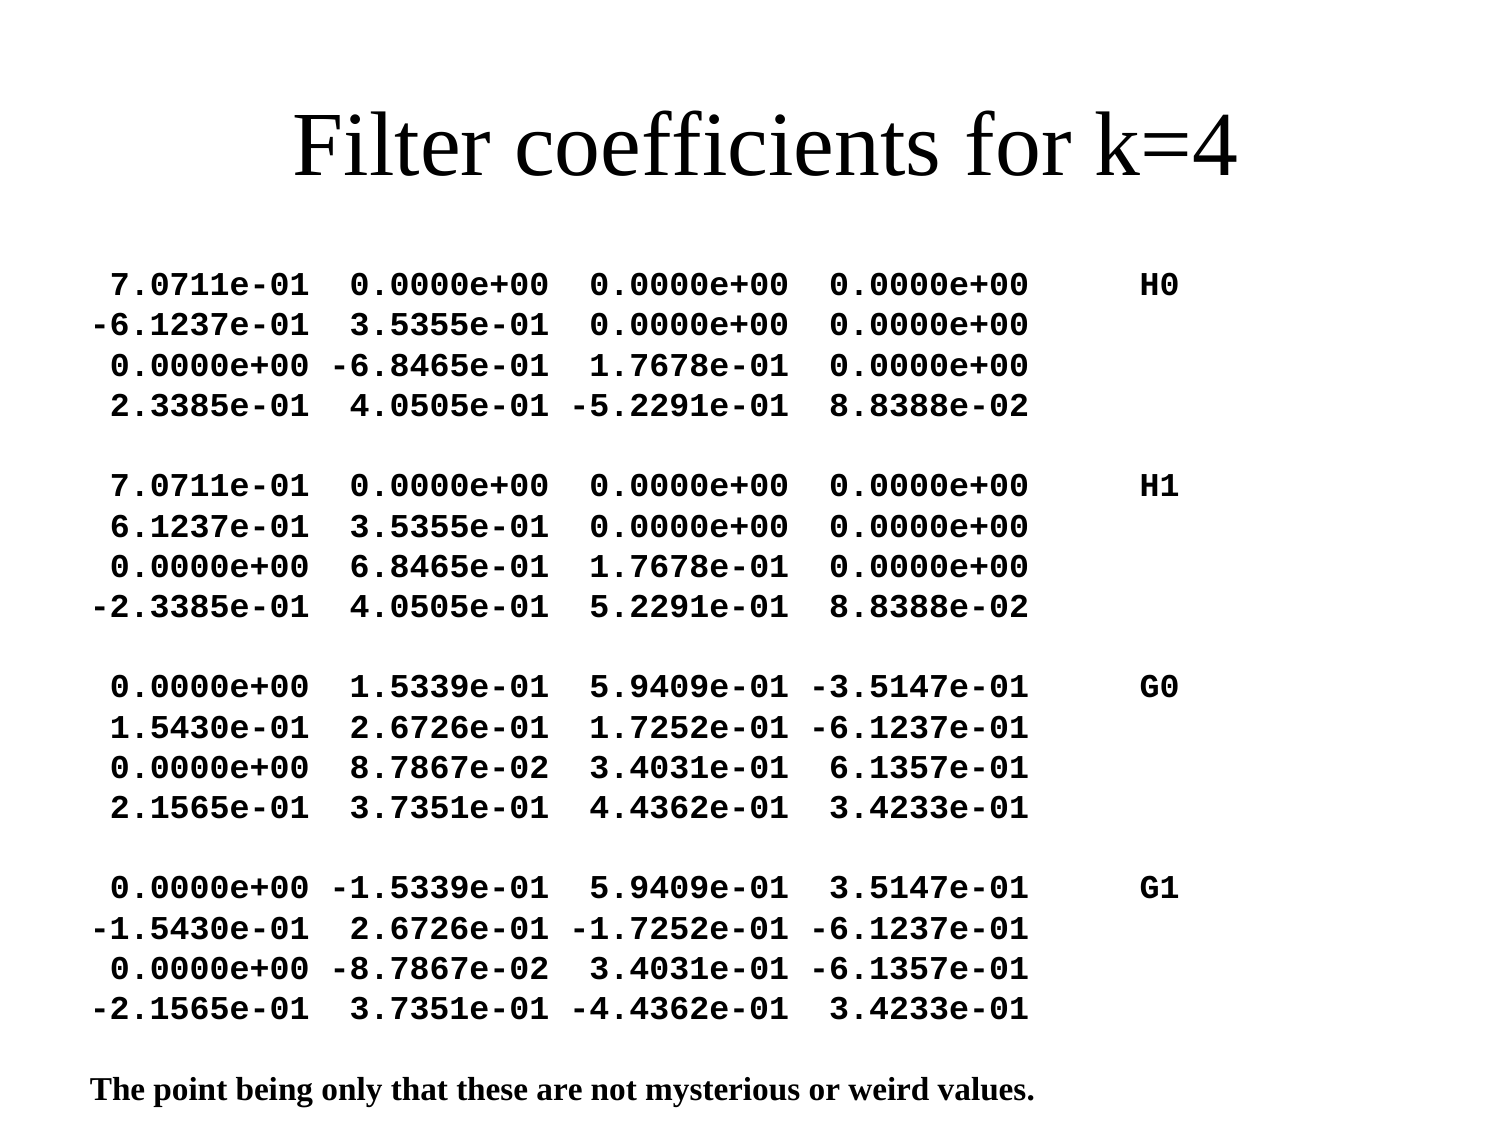

# Filter coefficients for k=4
 7.0711e-01 0.0000e+00 0.0000e+00 0.0000e+00	H0
-6.1237e-01 3.5355e-01 0.0000e+00 0.0000e+00
 0.0000e+00 -6.8465e-01 1.7678e-01 0.0000e+00
 2.3385e-01 4.0505e-01 -5.2291e-01 8.8388e-02
 7.0711e-01 0.0000e+00 0.0000e+00 0.0000e+00	H1
 6.1237e-01 3.5355e-01 0.0000e+00 0.0000e+00
 0.0000e+00 6.8465e-01 1.7678e-01 0.0000e+00
-2.3385e-01 4.0505e-01 5.2291e-01 8.8388e-02
 0.0000e+00 1.5339e-01 5.9409e-01 -3.5147e-01	G0
 1.5430e-01 2.6726e-01 1.7252e-01 -6.1237e-01
 0.0000e+00 8.7867e-02 3.4031e-01 6.1357e-01
 2.1565e-01 3.7351e-01 4.4362e-01 3.4233e-01
 0.0000e+00 -1.5339e-01 5.9409e-01 3.5147e-01	G1
-1.5430e-01 2.6726e-01 -1.7252e-01 -6.1237e-01
 0.0000e+00 -8.7867e-02 3.4031e-01 -6.1357e-01
-2.1565e-01 3.7351e-01 -4.4362e-01 3.4233e-01
The point being only that these are not mysterious or weird values.